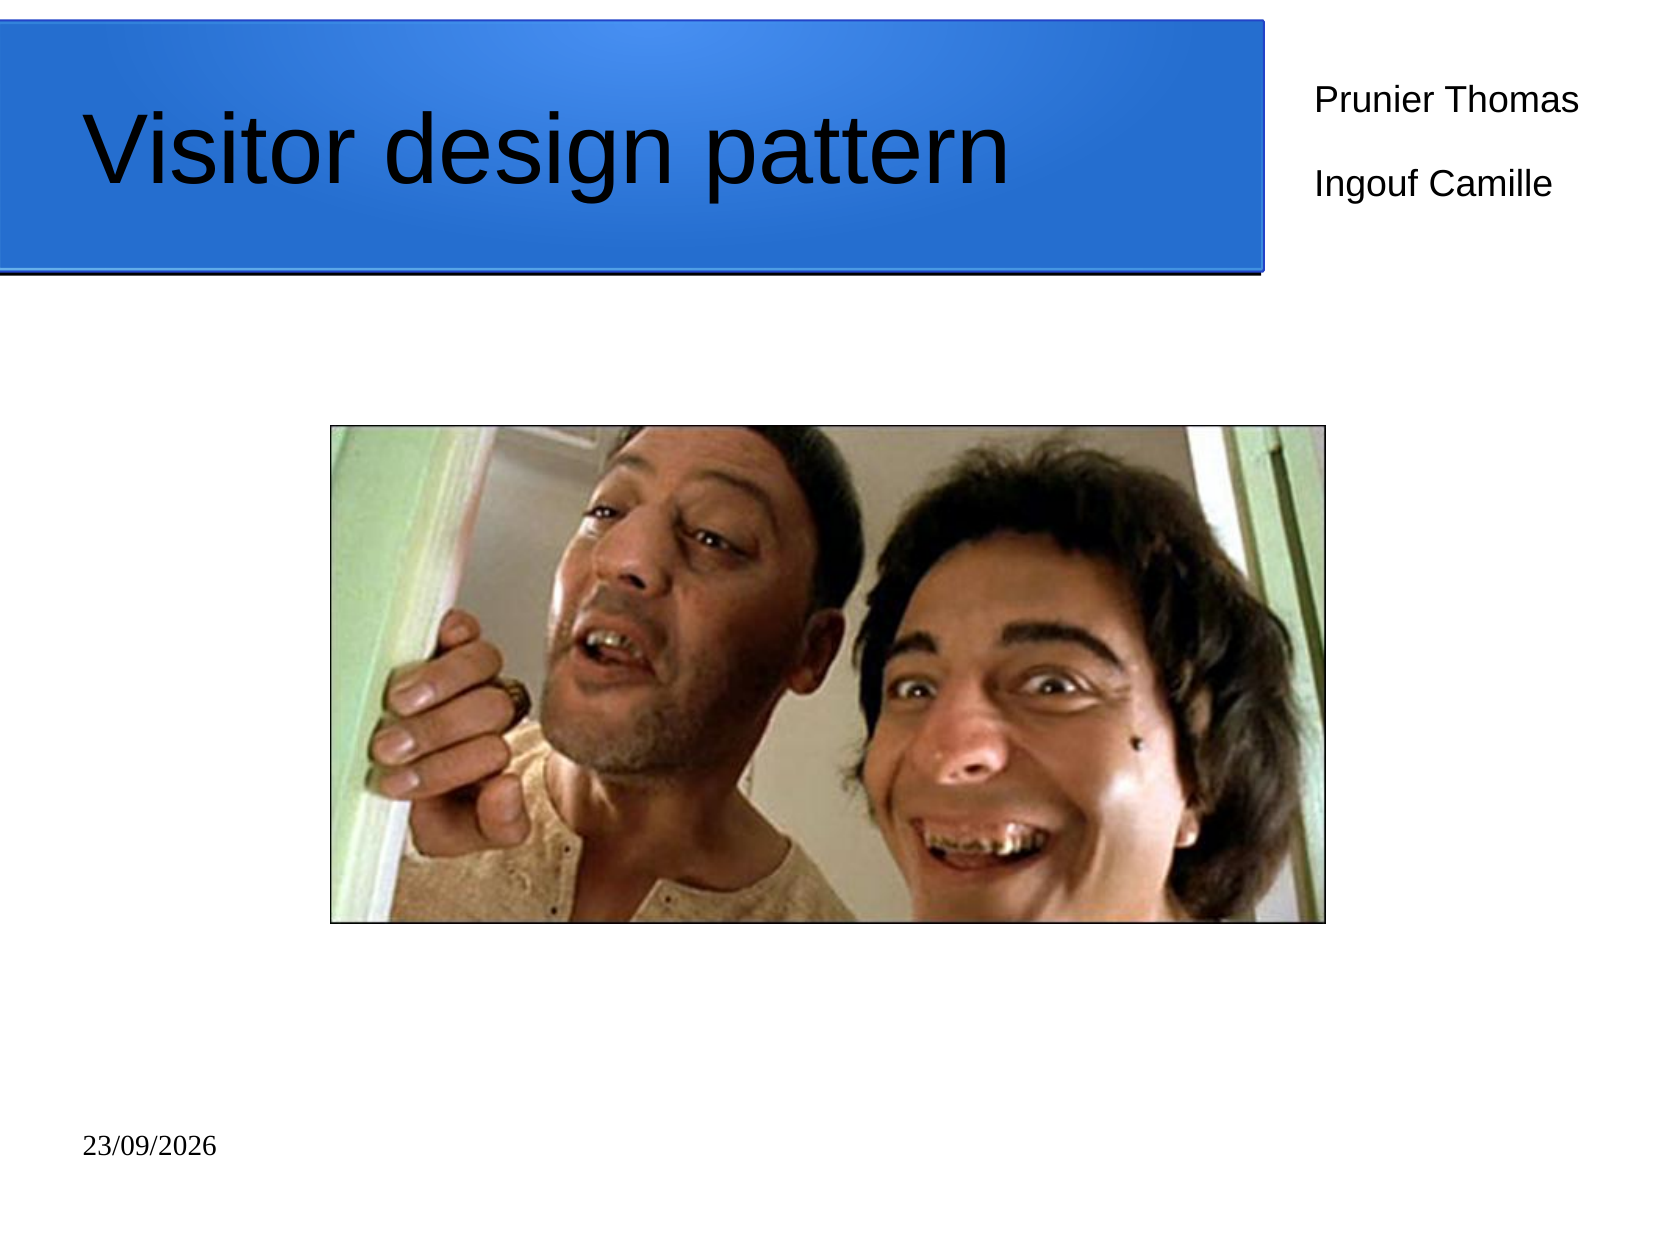

# Visitor design pattern
Prunier Thomas
Ingouf Camille